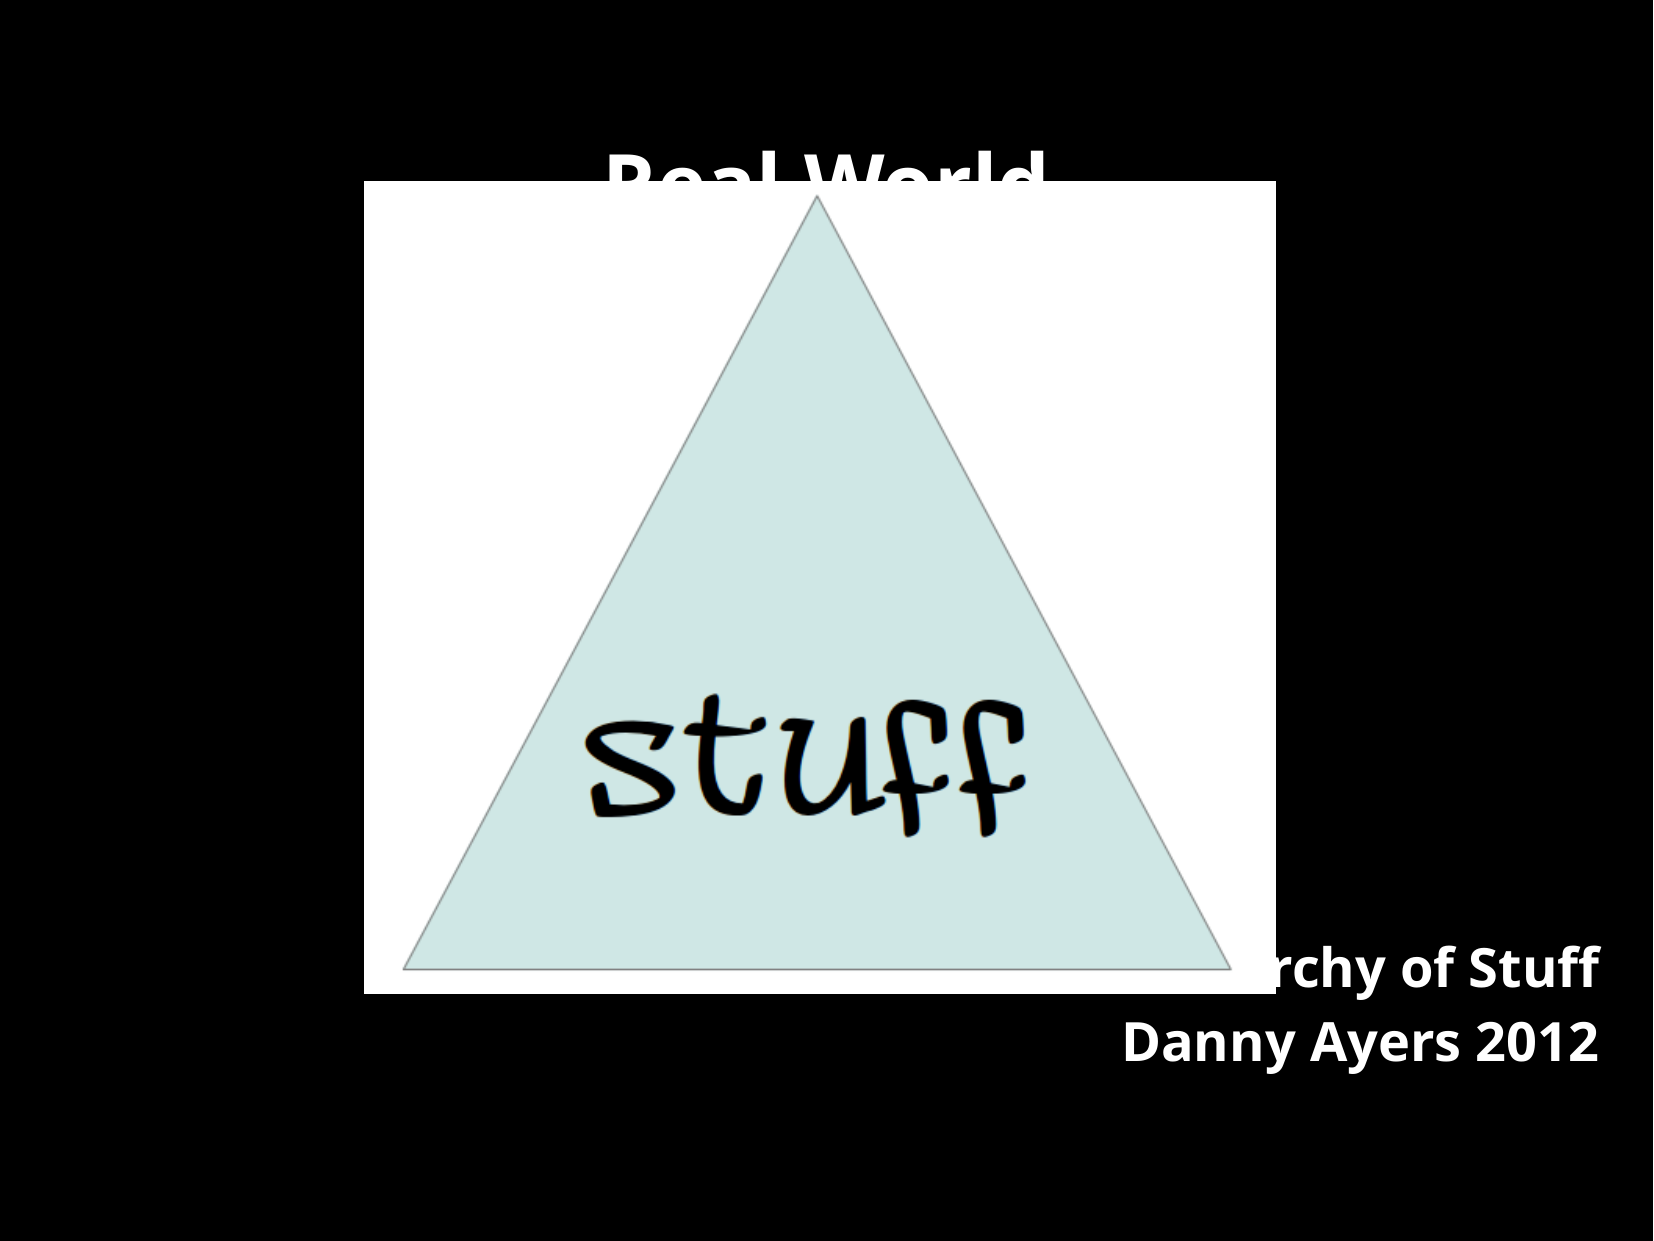

Real World
# Hierarchy of Stuff
Danny Ayers 2012